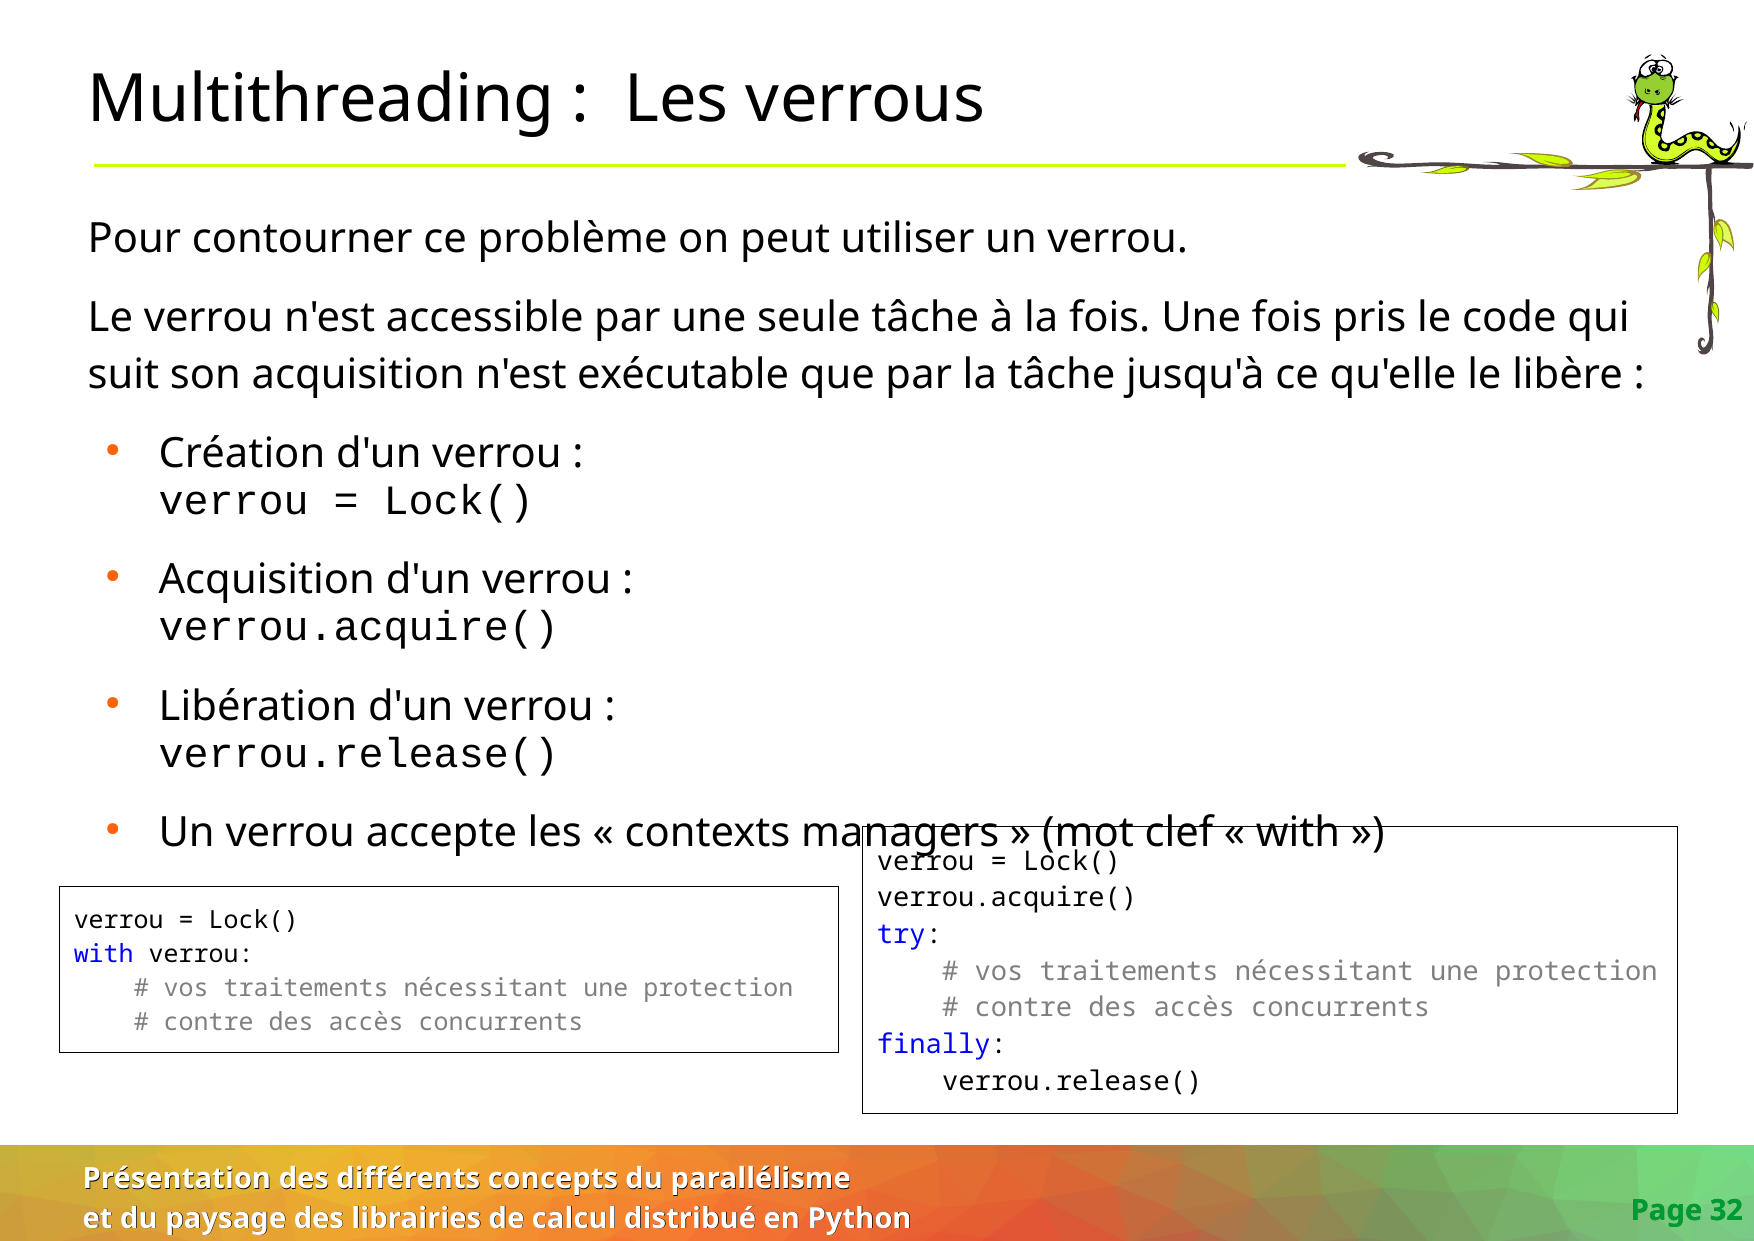

# Multithreading : Les verrous
Pour contourner ce problème on peut utiliser un verrou.
Le verrou n'est accessible par une seule tâche à la fois. Une fois pris le code qui suit son acquisition n'est exécutable que par la tâche jusqu'à ce qu'elle le libère :
Création d'un verrou :
verrou = Lock()
Acquisition d'un verrou :
verrou.acquire()
Libération d'un verrou :
verrou.release()
Un verrou accepte les « contexts managers » (mot clef « with »)
verrou = Lock()
verrou.acquire()
try:
 # vos traitements nécessitant une protection
 # contre des accès concurrents
finally:
 verrou.release()
verrou = Lock()
with verrou:
 # vos traitements nécessitant une protection
 # contre des accès concurrents
32